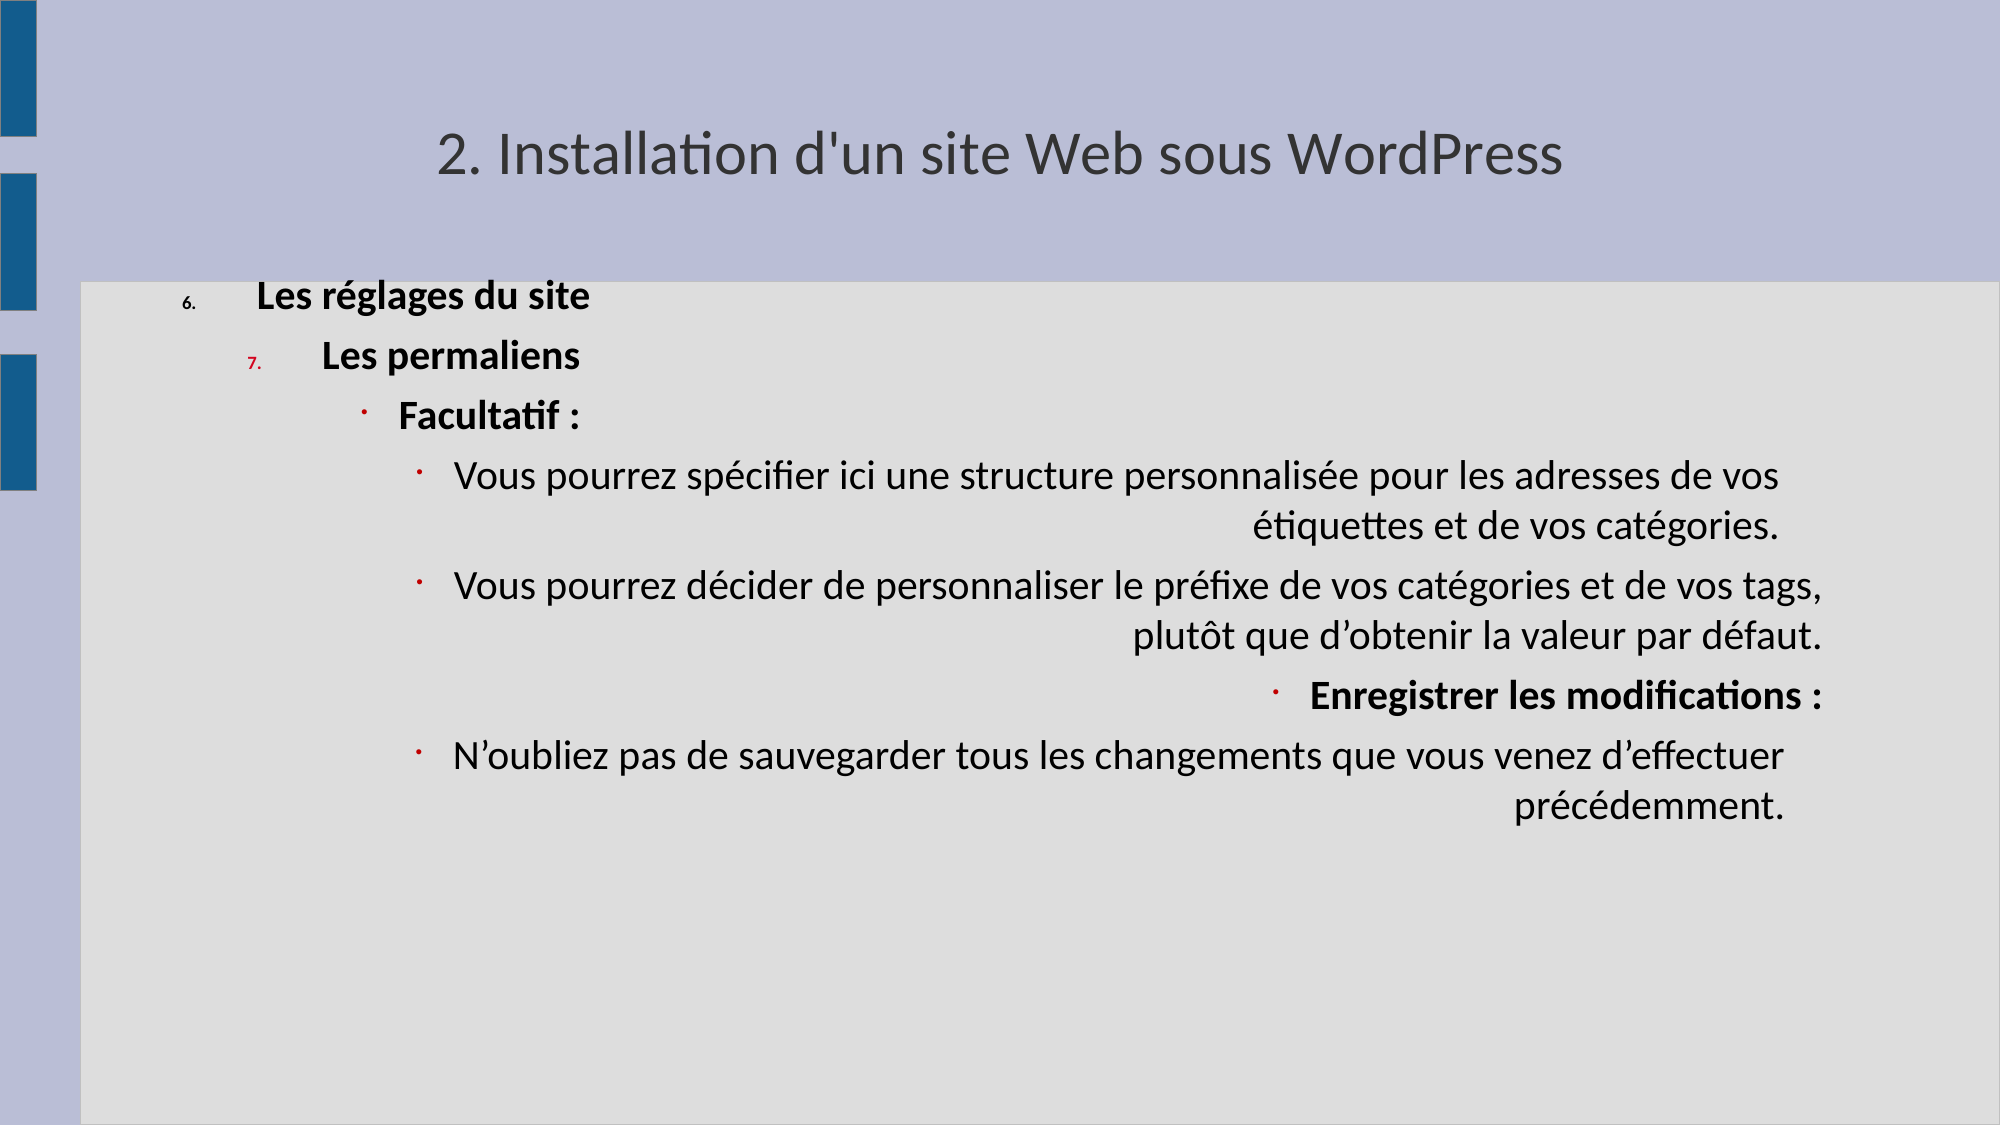

# 2. Installation d'un site Web sous WordPress
Les réglages du site
Les permaliens
Facultatif :
Vous pourrez spécifier ici une structure personnalisée pour les adresses de vos étiquettes et de vos catégories.
Vous pourrez décider de personnaliser le préfixe de vos catégories et de vos tags, plutôt que d’obtenir la valeur par défaut.
Enregistrer les modifications :
N’oubliez pas de sauvegarder tous les changements que vous venez d’effectuer précédemment.